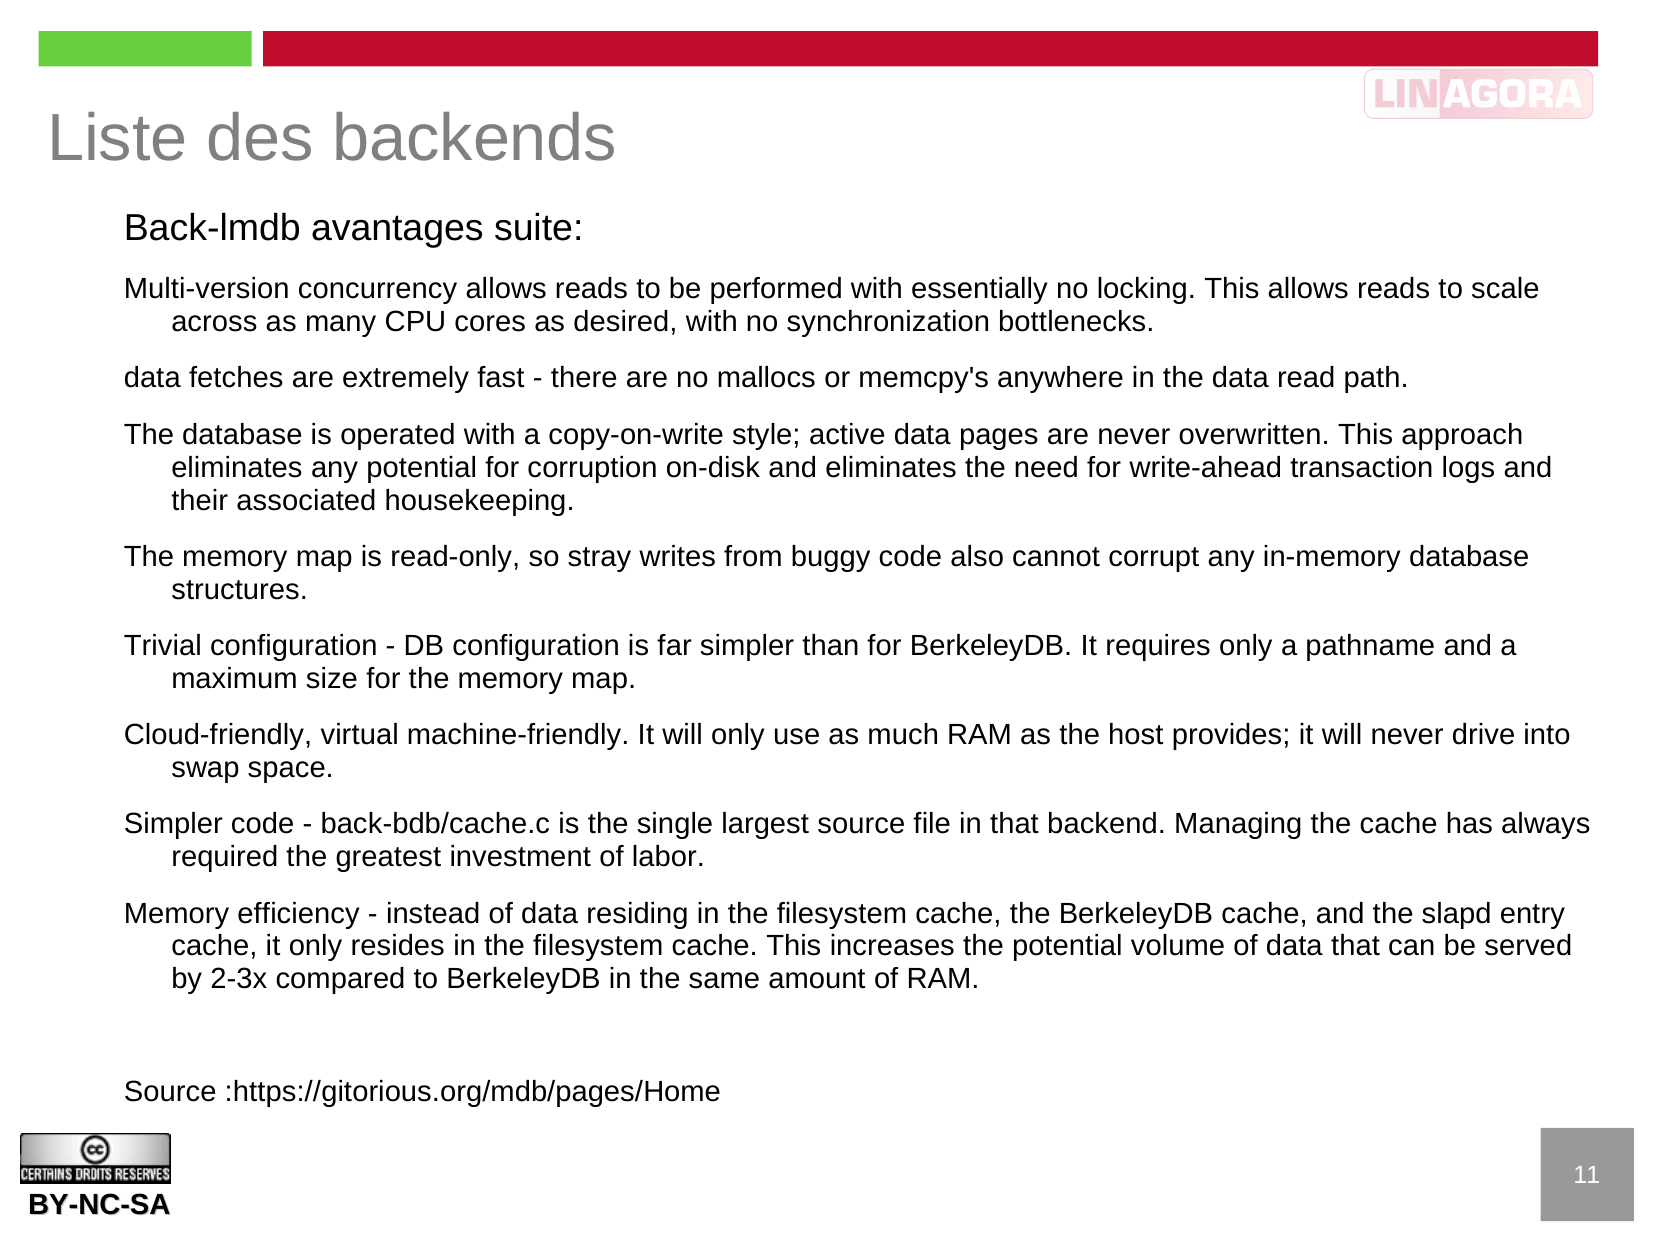

# Liste des backends
Back-lmdb avantages suite:
Multi-version concurrency allows reads to be performed with essentially no locking. This allows reads to scale across as many CPU cores as desired, with no synchronization bottlenecks.
data fetches are extremely fast - there are no mallocs or memcpy's anywhere in the data read path.
The database is operated with a copy-on-write style; active data pages are never overwritten. This approach eliminates any potential for corruption on-disk and eliminates the need for write-ahead transaction logs and their associated housekeeping.
The memory map is read-only, so stray writes from buggy code also cannot corrupt any in-memory database structures.
Trivial configuration - DB configuration is far simpler than for BerkeleyDB. It requires only a pathname and a maximum size for the memory map.
Cloud-friendly, virtual machine-friendly. It will only use as much RAM as the host provides; it will never drive into swap space.
Simpler code - back-bdb/cache.c is the single largest source file in that backend. Managing the cache has always required the greatest investment of labor.
Memory efficiency - instead of data residing in the filesystem cache, the BerkeleyDB cache, and the slapd entry cache, it only resides in the filesystem cache. This increases the potential volume of data that can be served by 2-3x compared to BerkeleyDB in the same amount of RAM.
Source :https://gitorious.org/mdb/pages/Home